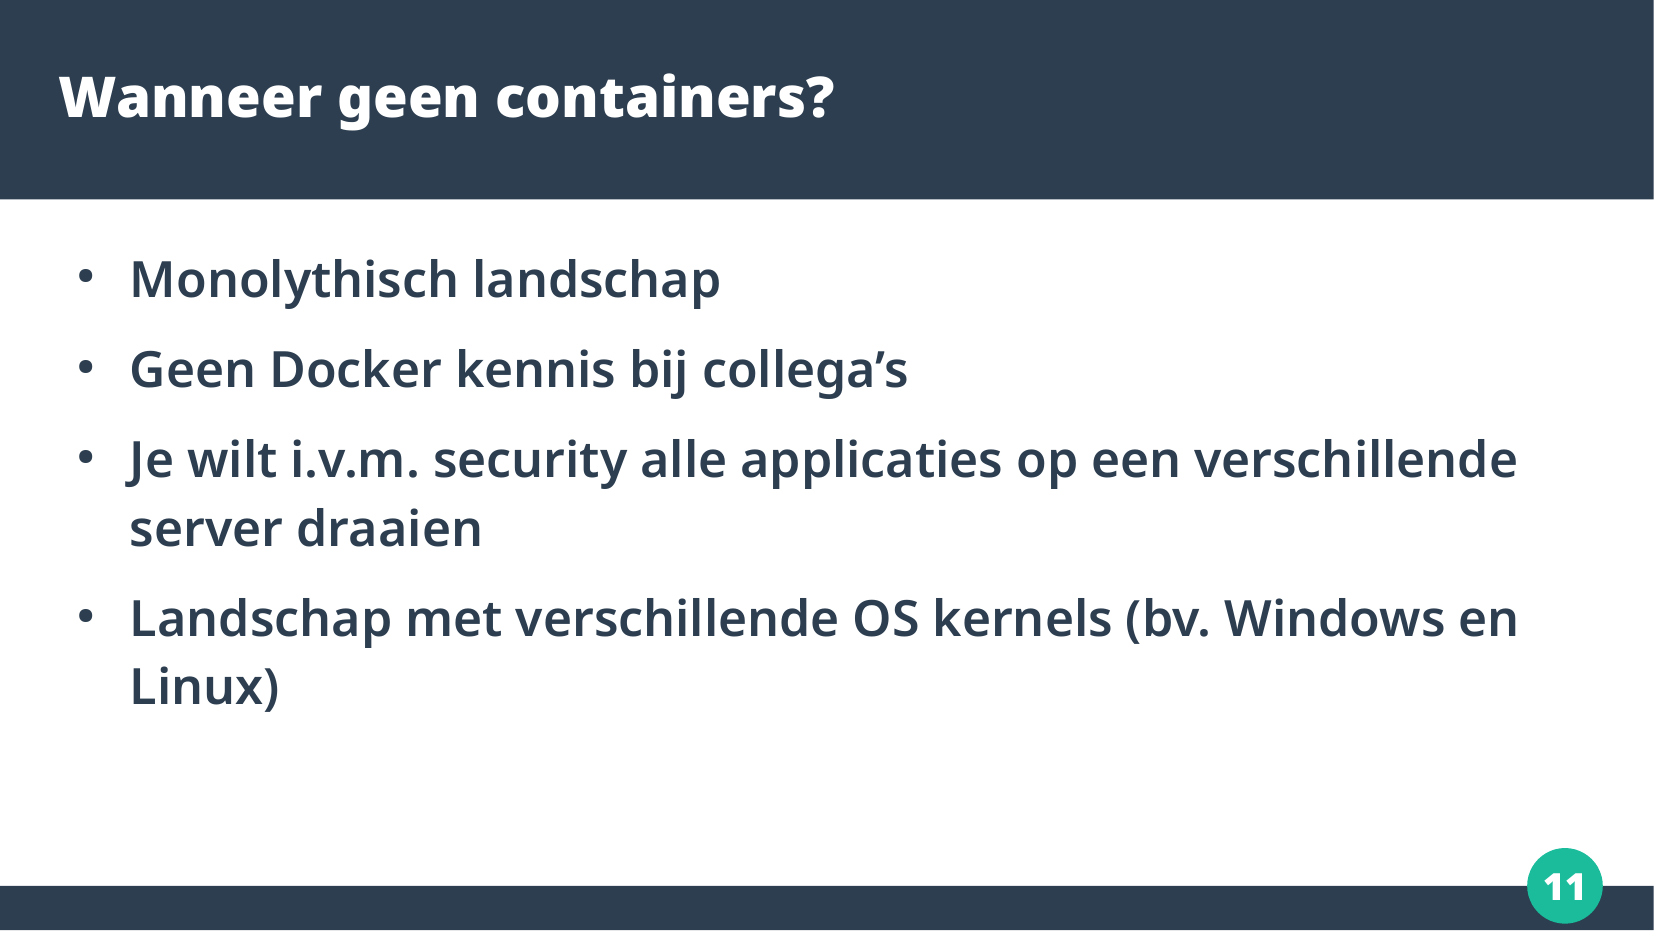

# Wanneer geen containers?
Monolythisch landschap
Geen Docker kennis bij collega’s
Je wilt i.v.m. security alle applicaties op een verschillende server draaien
Landschap met verschillende OS kernels (bv. Windows en Linux)